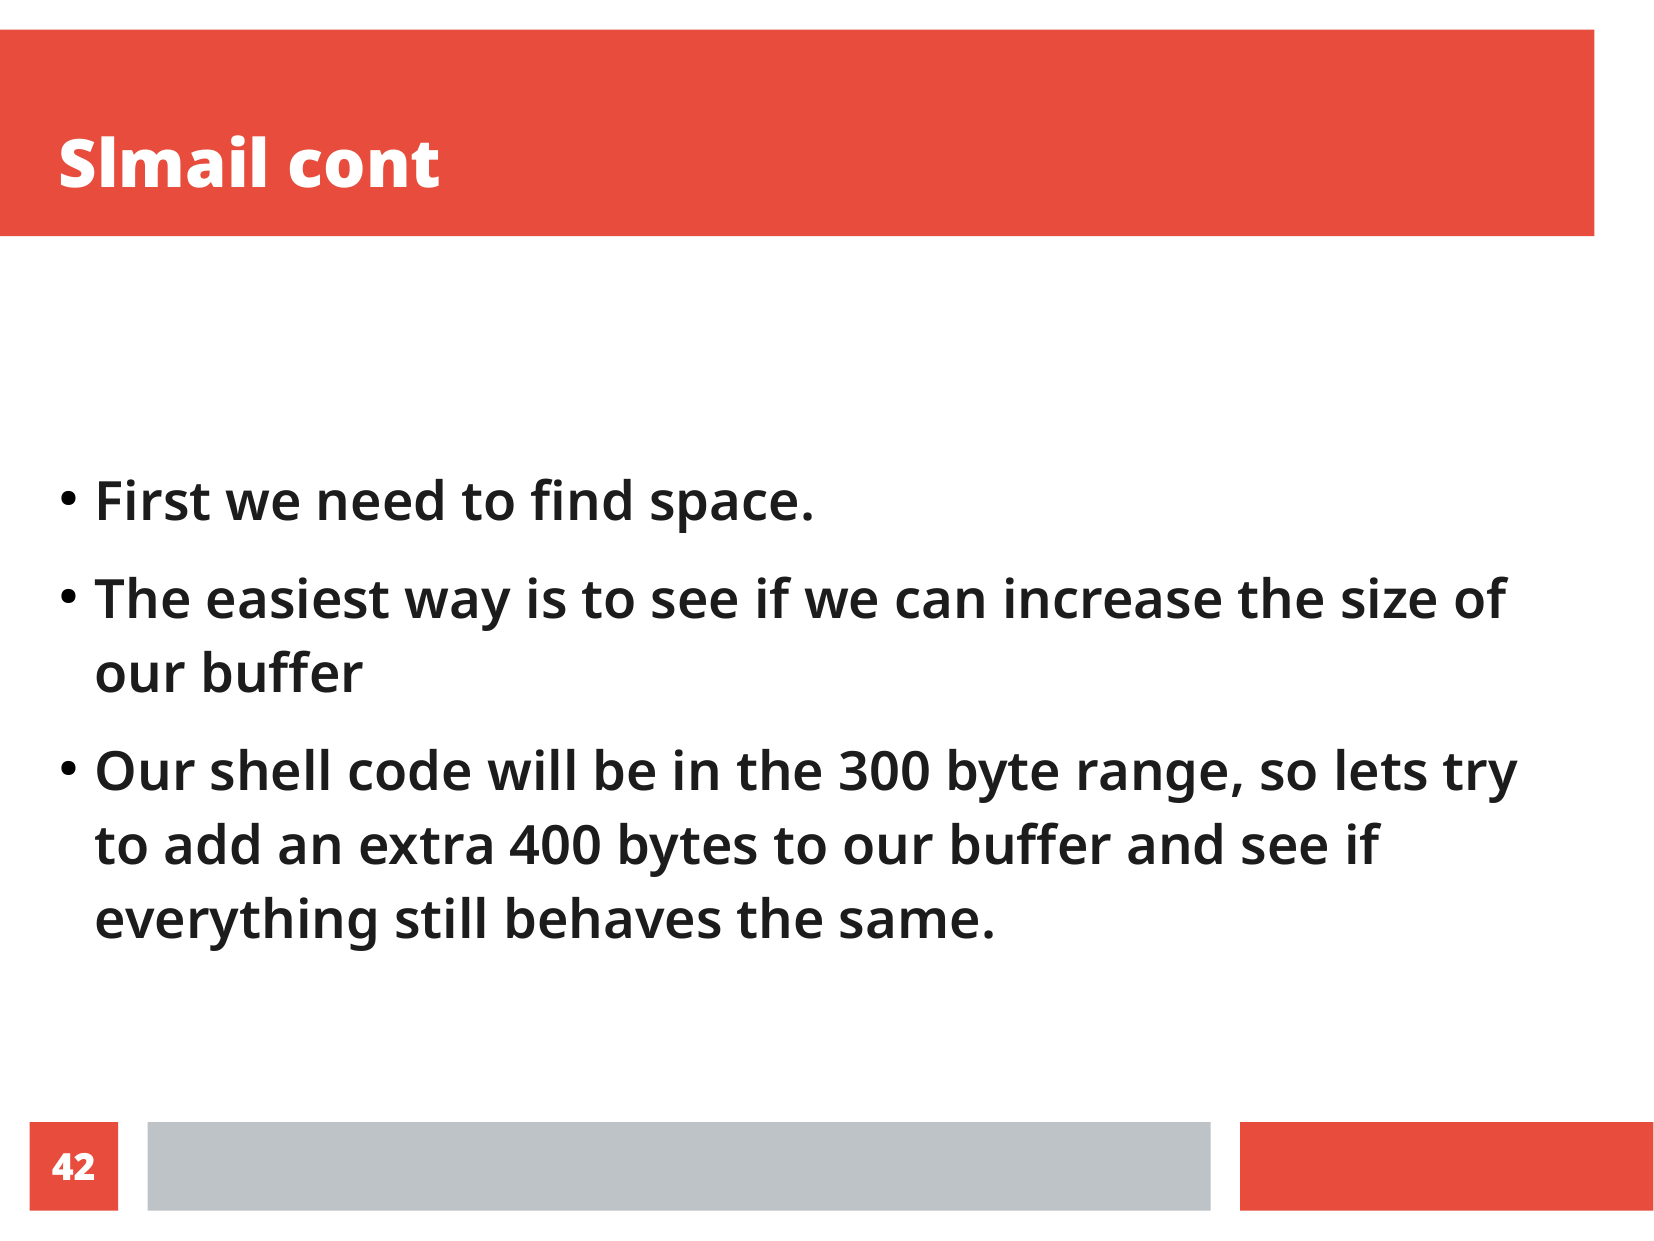

# Slmail cont
First we need to find space.
The easiest way is to see if we can increase the size of our buffer
Our shell code will be in the 300 byte range, so lets try to add an extra 400 bytes to our buffer and see if everything still behaves the same.
42